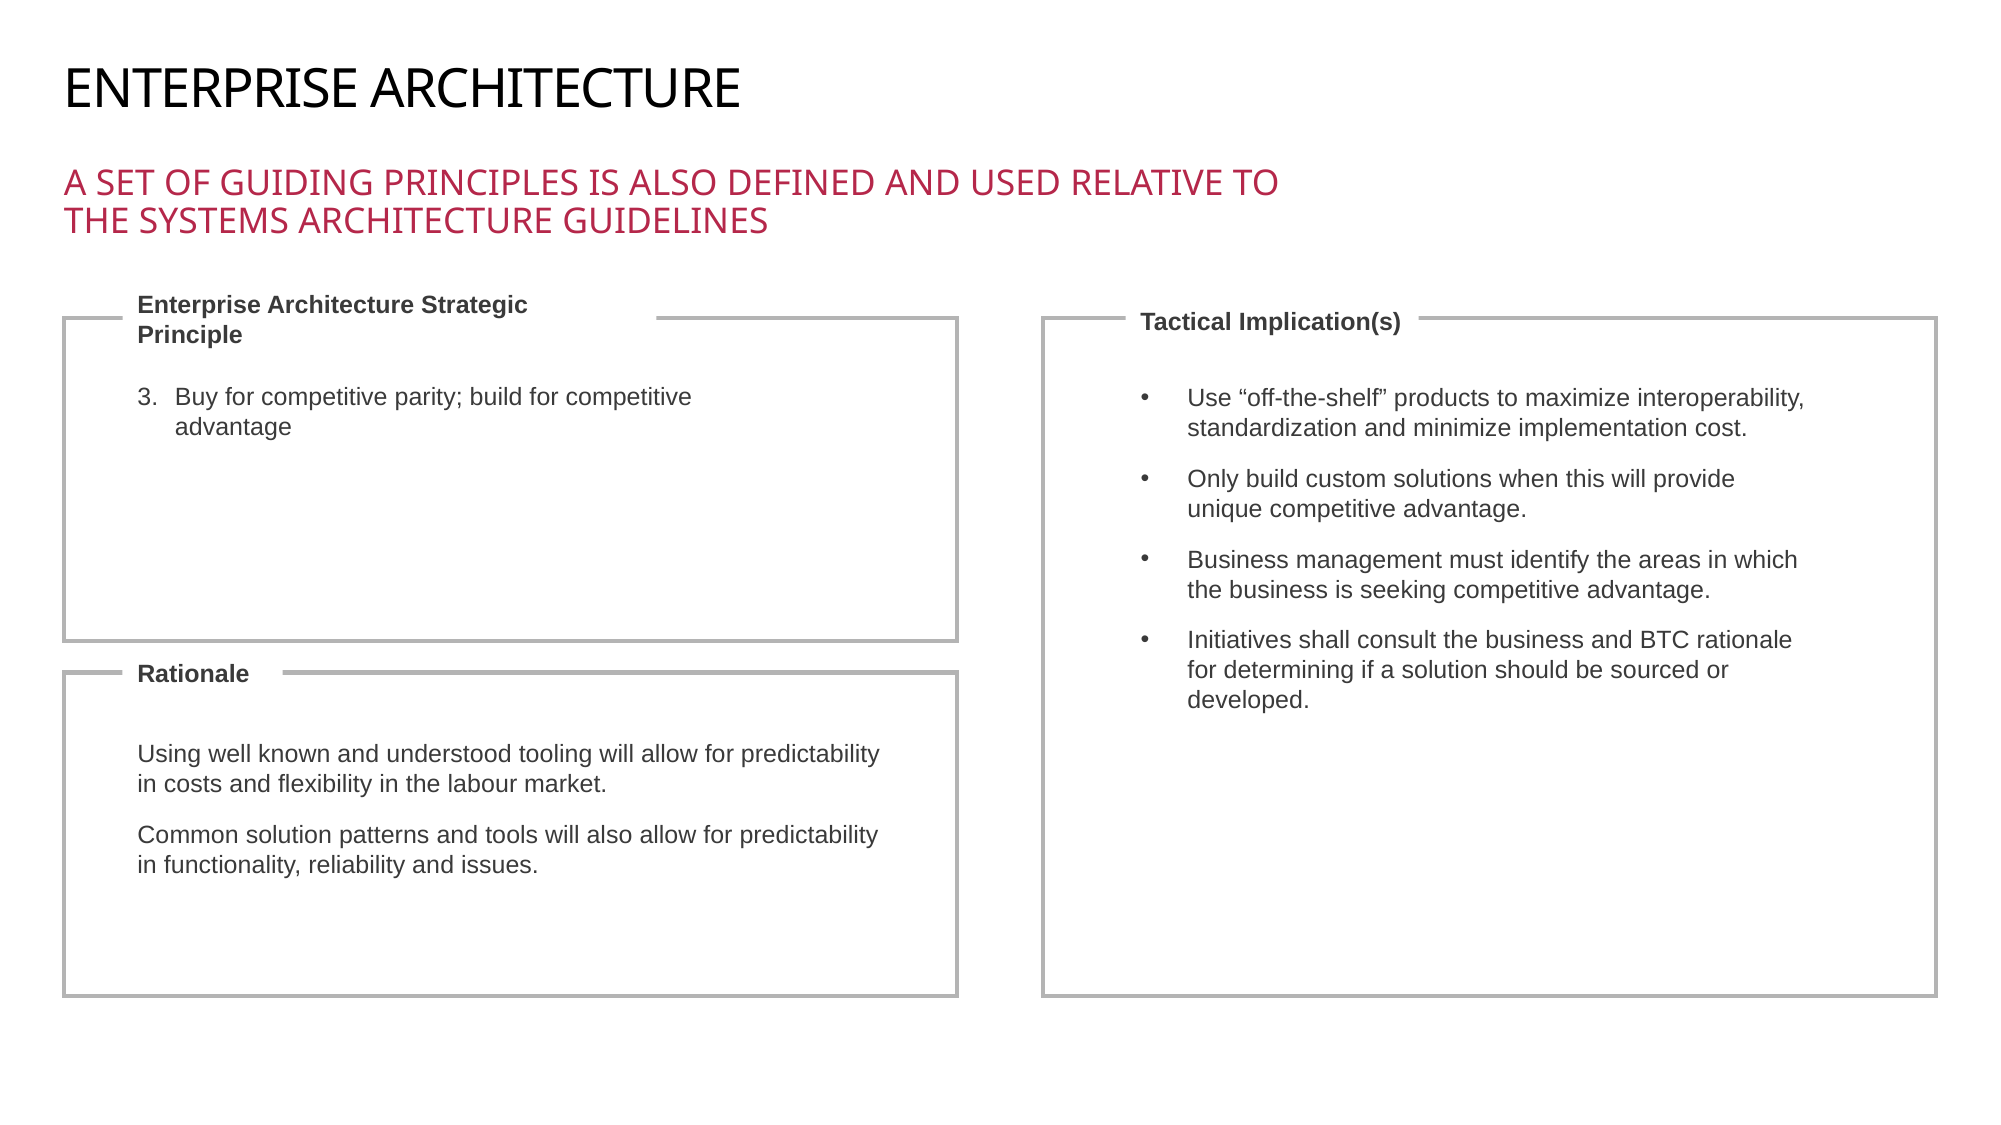

Enterprise Architecture
A set of guiding principles is also defined and used relative to the systems architecture guidelines
Enterprise Architecture Strategic Principle
Tactical Implication(s)
Buy for competitive parity; build for competitive advantage
Use “off-the-shelf” products to maximize interoperability, standardization and minimize implementation cost.
Only build custom solutions when this will provide unique competitive advantage.
Business management must identify the areas in which the business is seeking competitive advantage.
Initiatives shall consult the business and BTC rationale for determining if a solution should be sourced or developed.
Rationale
Using well known and understood tooling will allow for predictability in costs and flexibility in the labour market.
Common solution patterns and tools will also allow for predictability in functionality, reliability and issues.